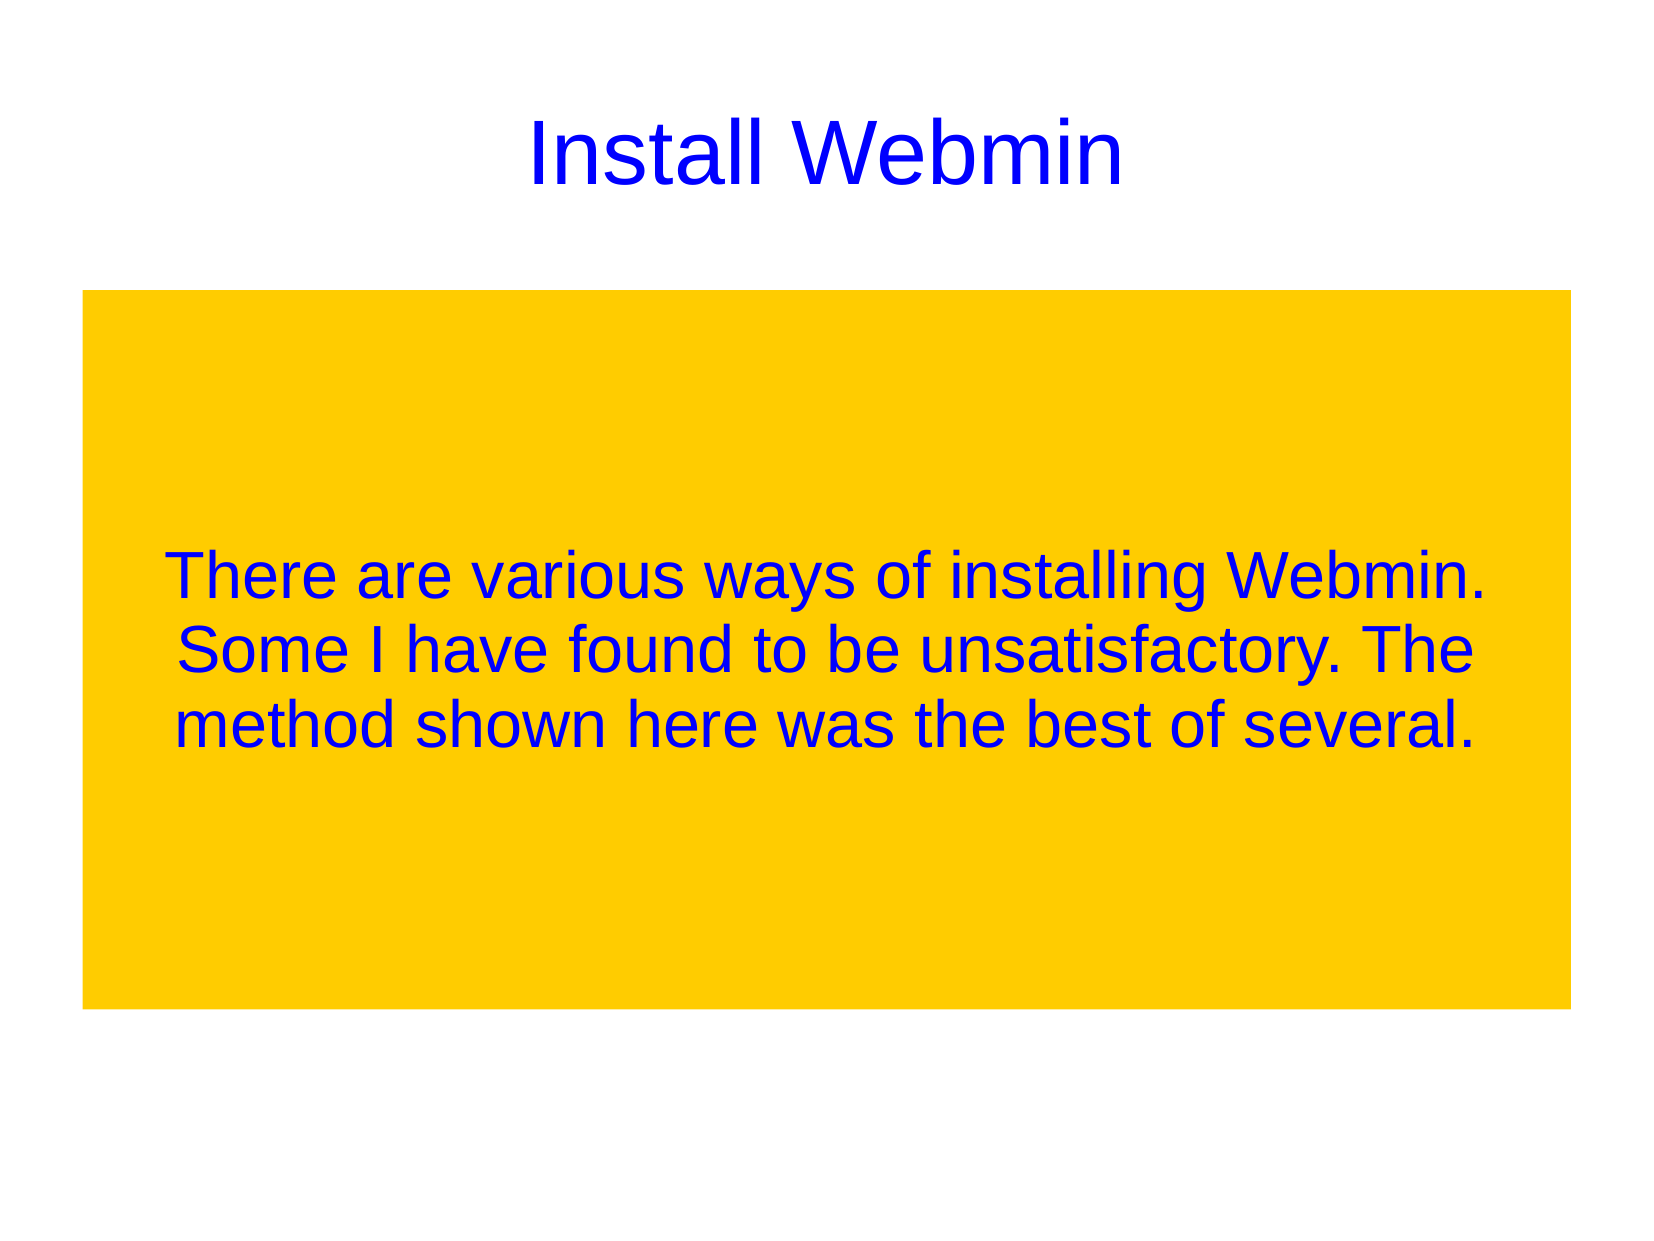

# Install Webmin
There are various ways of installing Webmin. Some I have found to be unsatisfactory. The method shown here was the best of several.